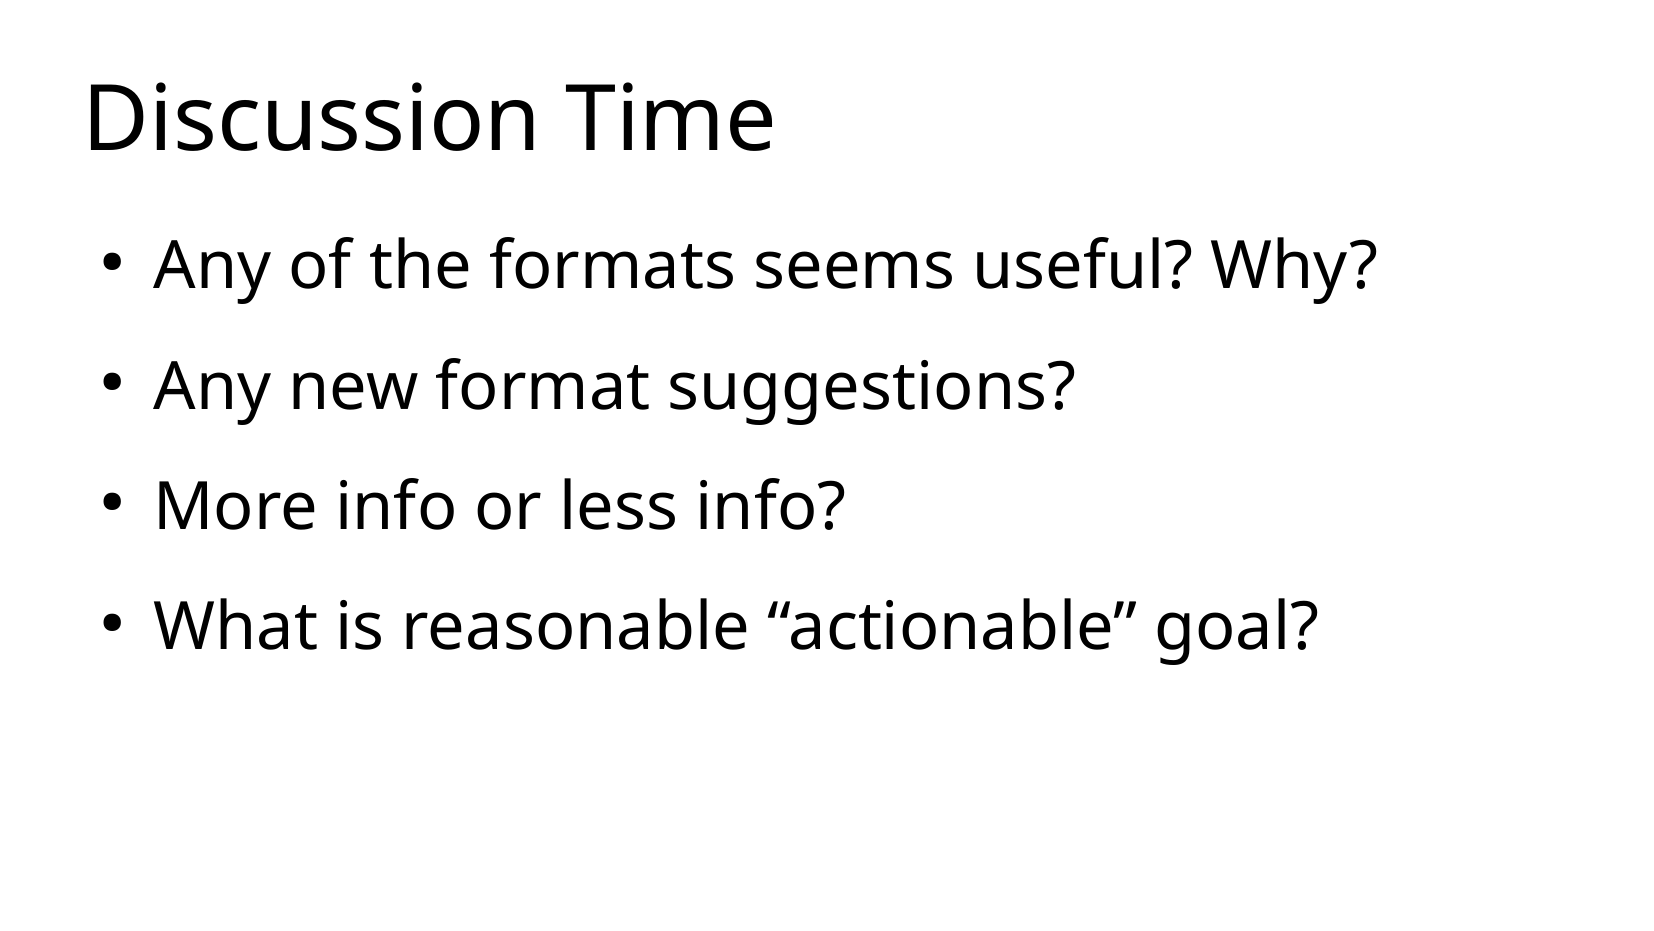

# Discussion Time
Any of the formats seems useful? Why?
Any new format suggestions?
More info or less info?
What is reasonable “actionable” goal?